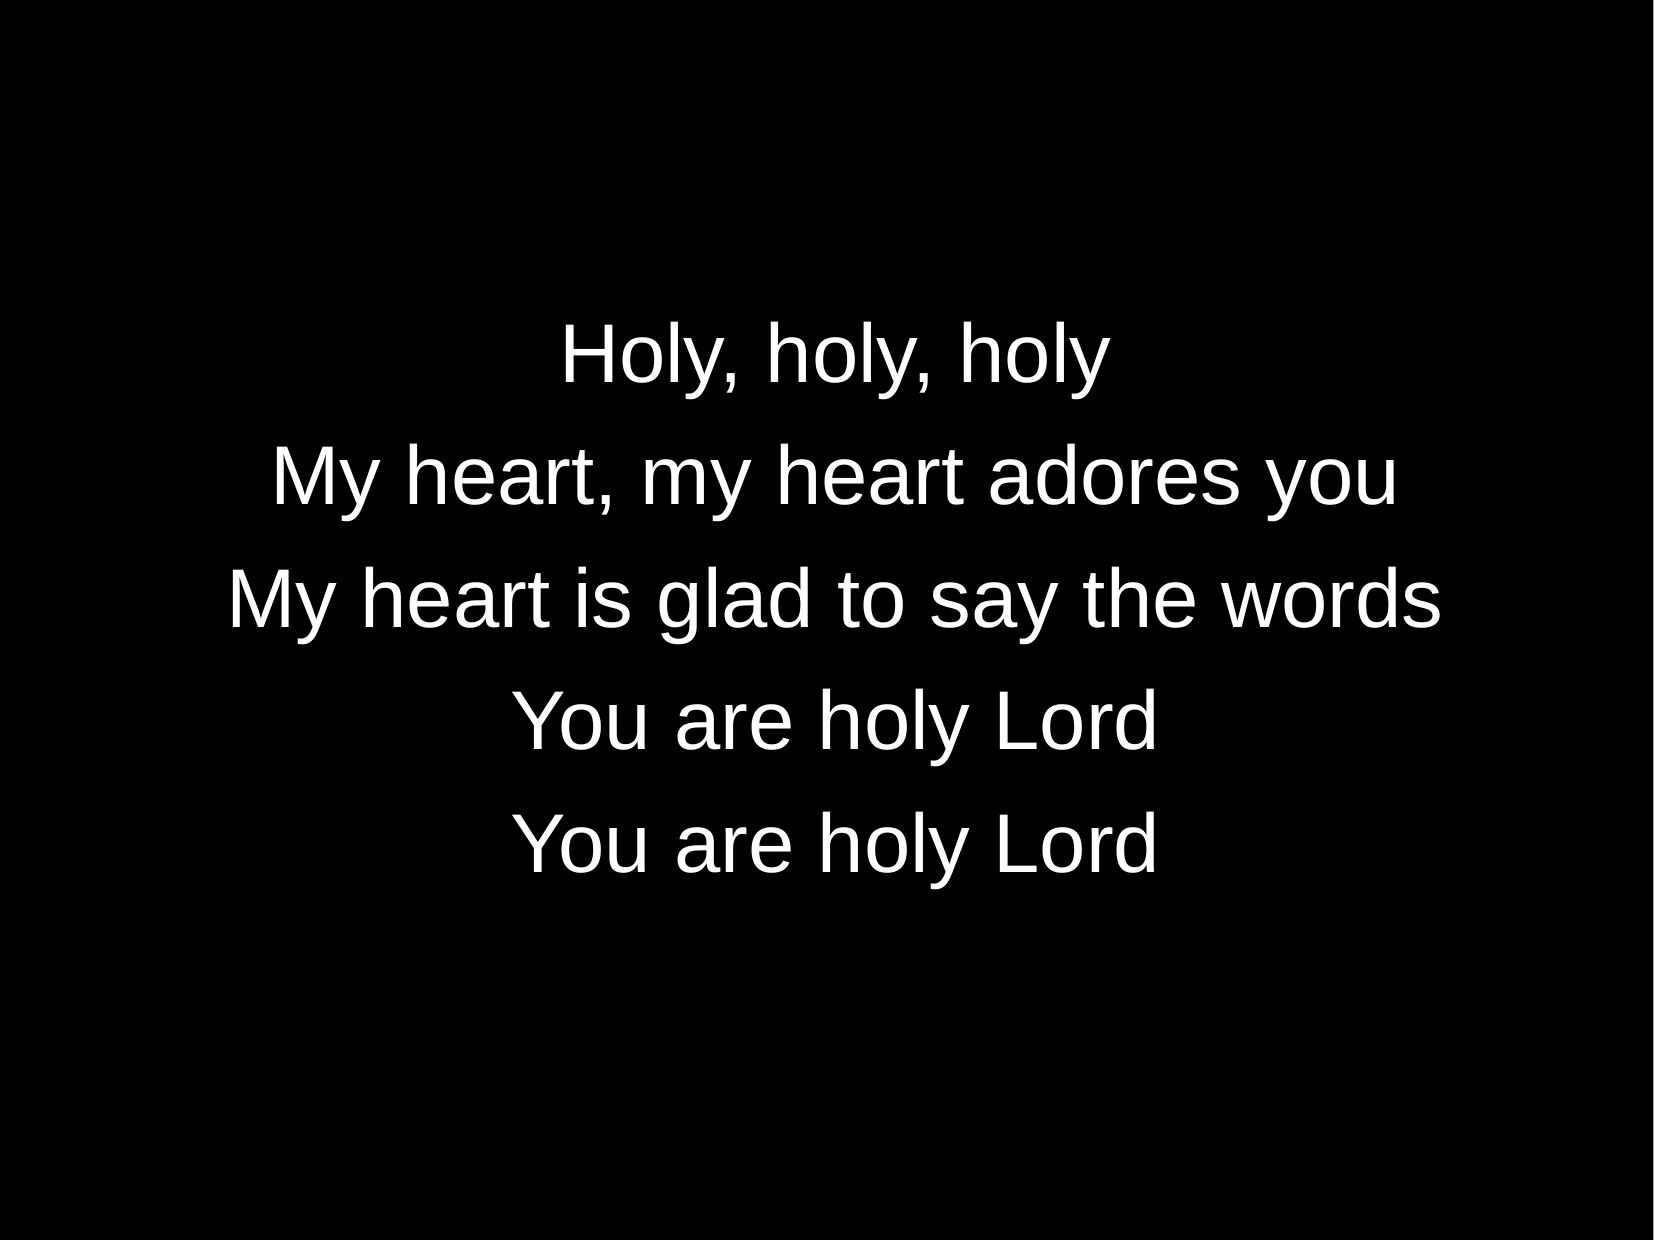

#
Holy, holy, holy
My heart, my heart adores you
My heart is glad to say the words
You are holy Lord
You are holy Lord